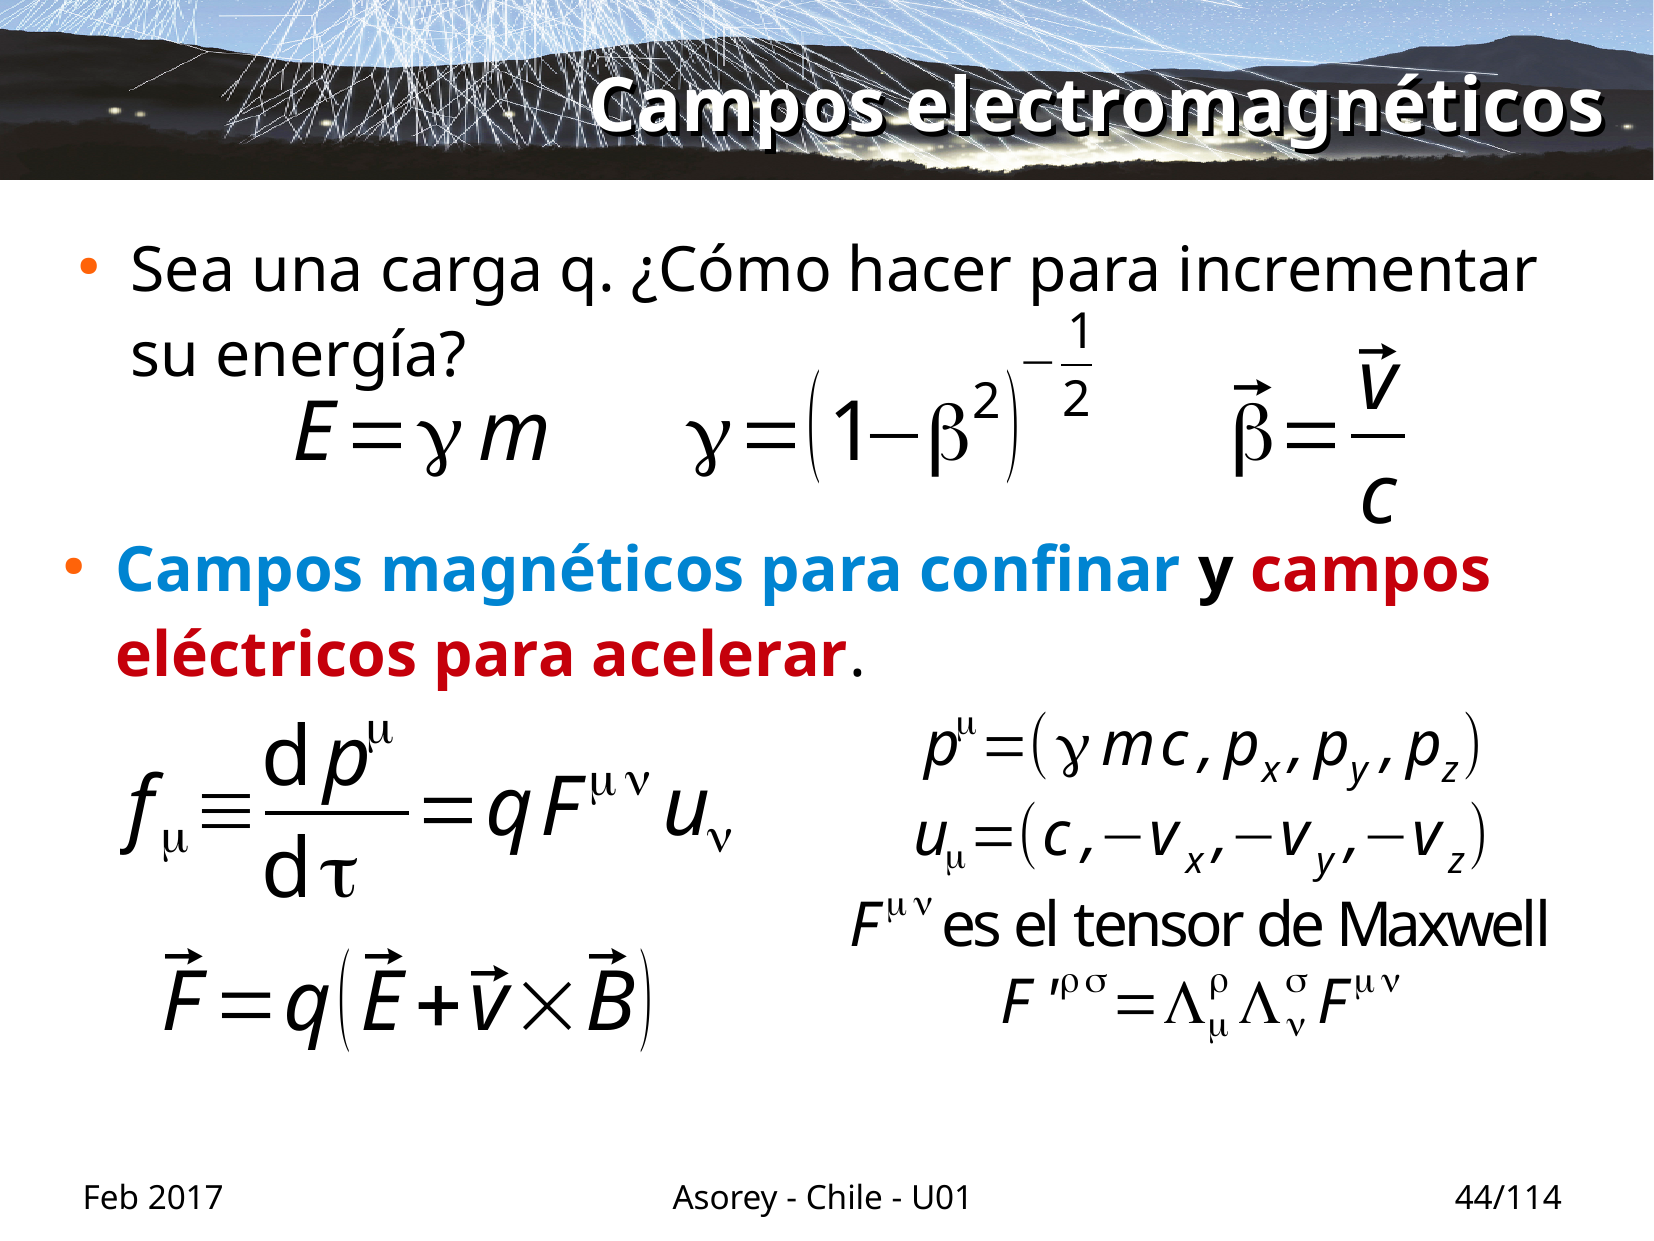

# Campos electromagnéticos
Sea una carga q. ¿Cómo hacer para incrementar su energía?
Campos magnéticos para confinar y campos eléctricos para acelerar.
Feb 2017
Asorey - Chile - U01
44